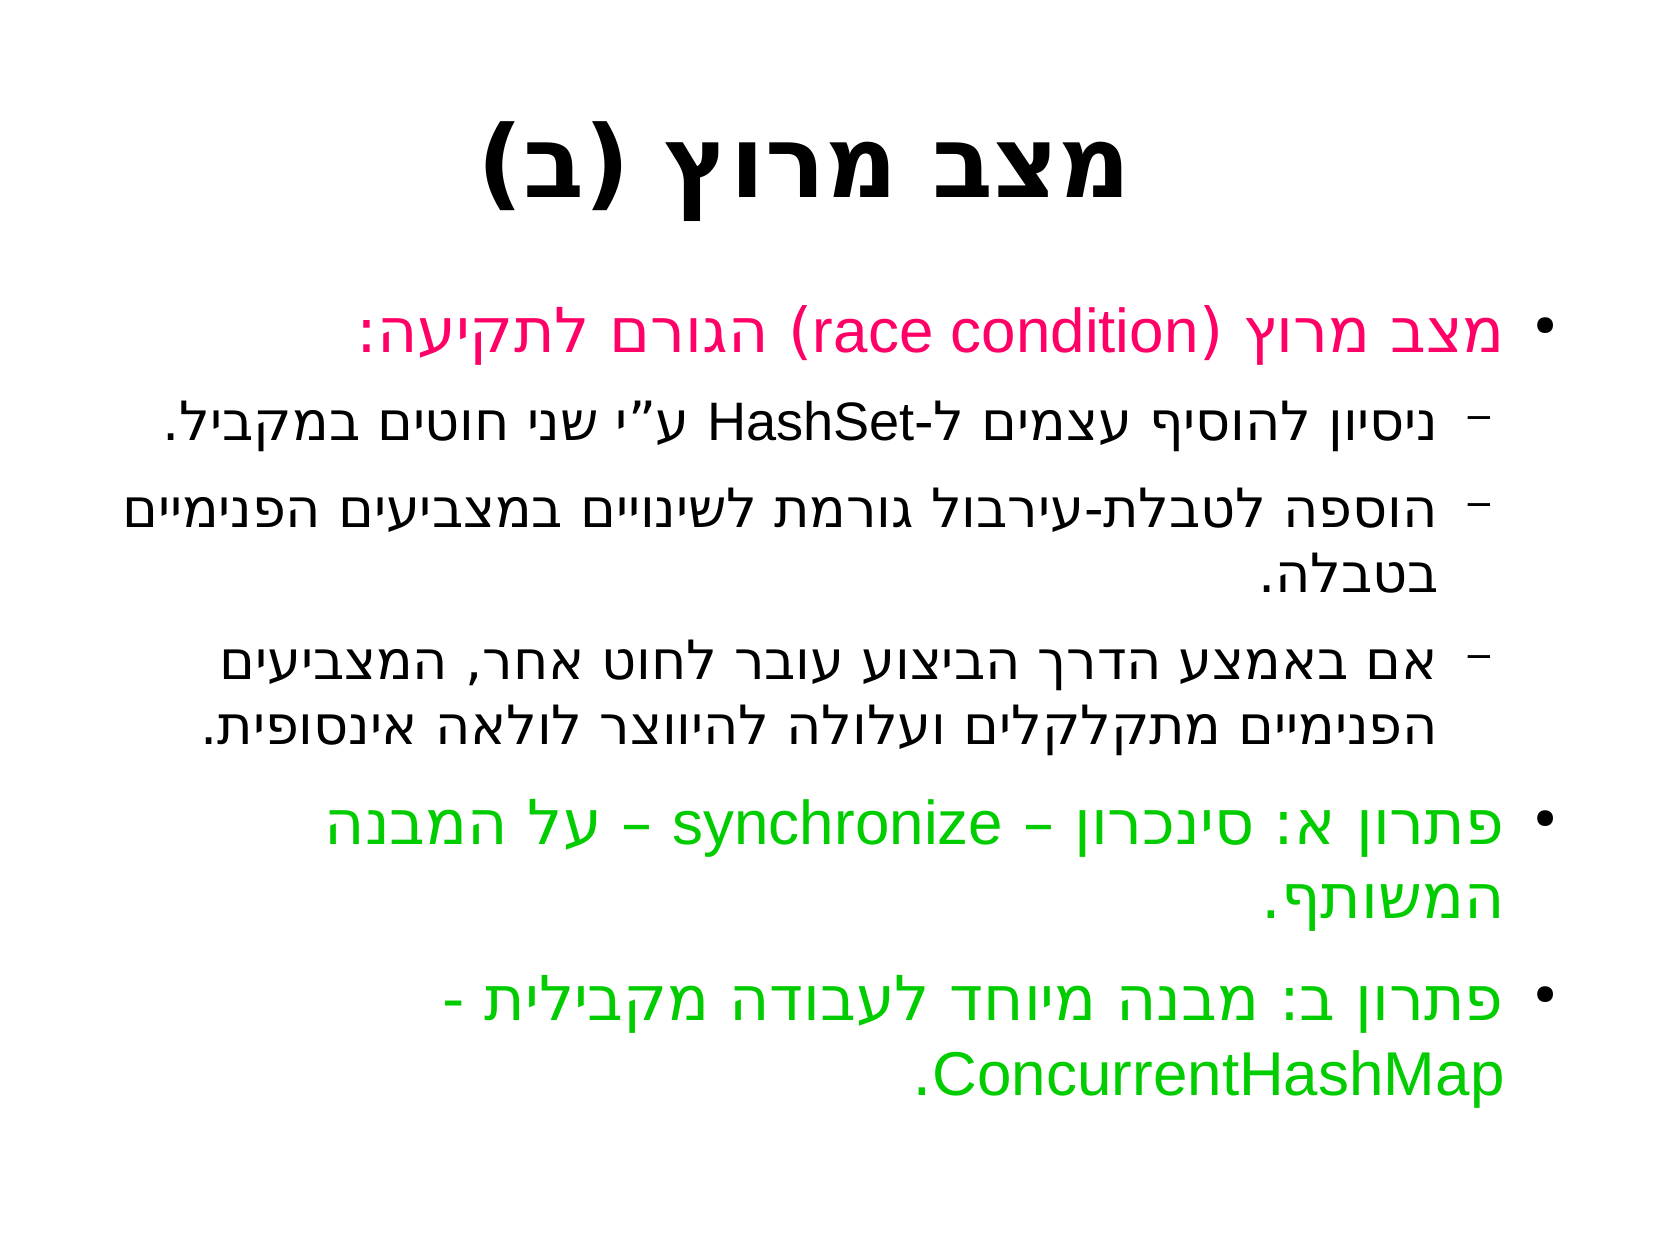

מצב מרוץ (ב)
# מצב מרוץ (race condition) הגורם לתקיעה:
ניסיון להוסיף עצמים ל-HashSet ע”י שני חוטים במקביל.
הוספה לטבלת-עירבול גורמת לשינויים במצביעים הפנימיים בטבלה.
אם באמצע הדרך הביצוע עובר לחוט אחר, המצביעים הפנימיים מתקלקלים ועלולה להיווצר לולאה אינסופית.
פתרון א: סינכרון – synchronize – על המבנה המשותף.
פתרון ב: מבנה מיוחד לעבודה מקבילית - ConcurrentHashMap.